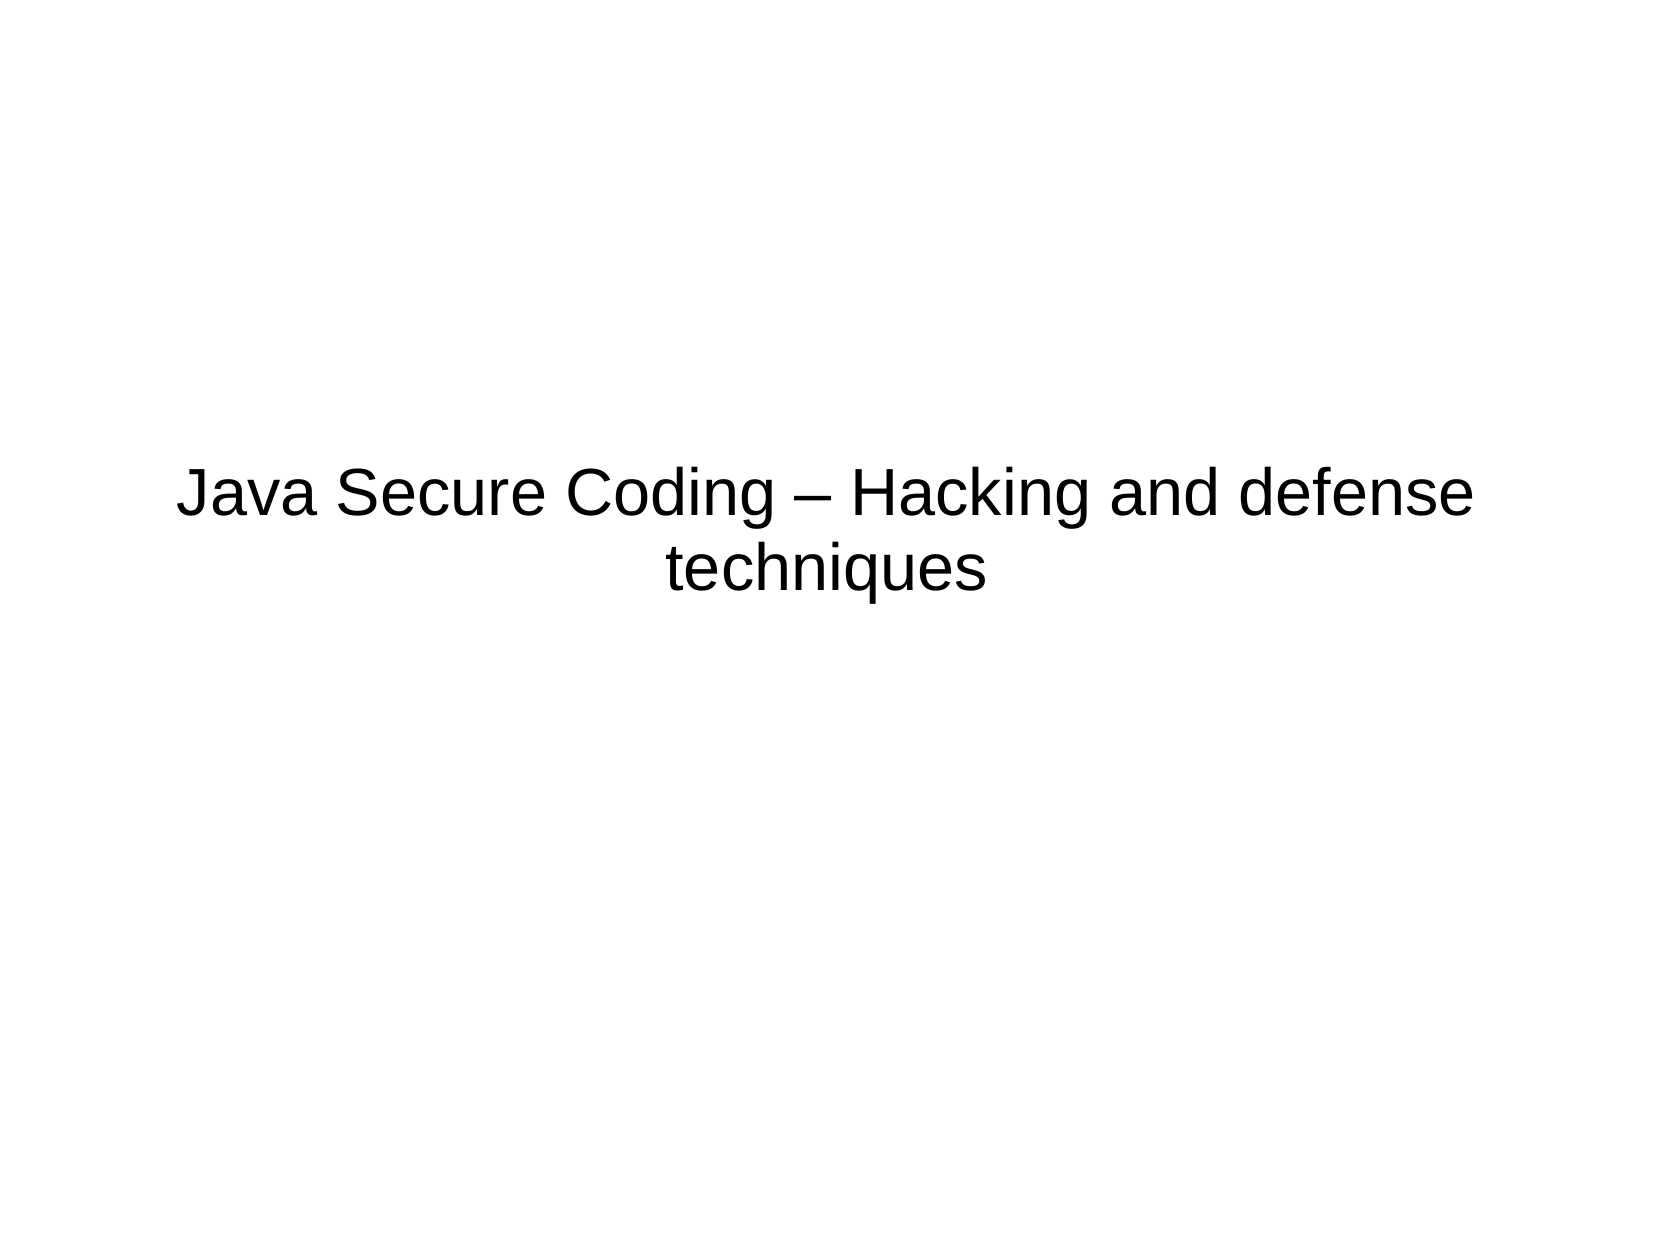

# Java Secure Coding – Hacking and defense techniques